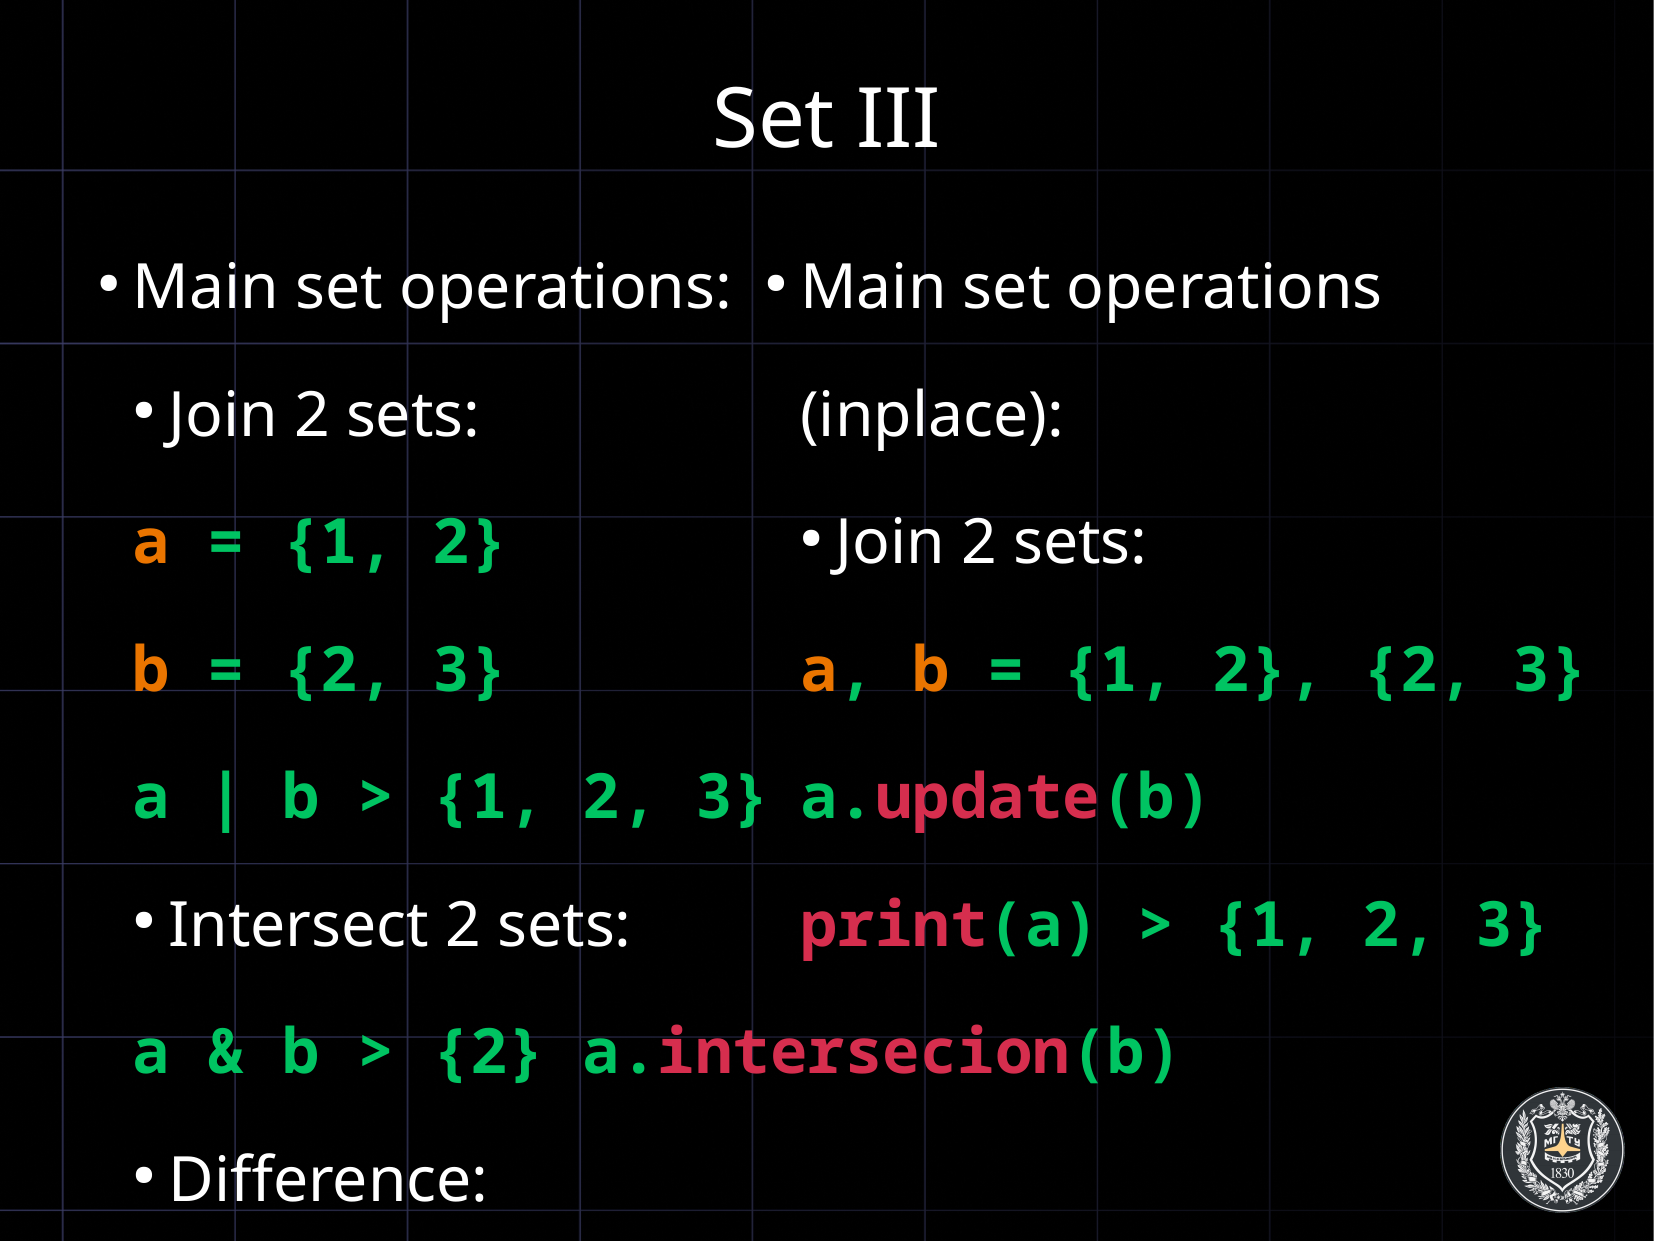

# Set III
Main set operations:
Join 2 sets:
a = {1, 2}
b = {2, 3}
a | b > {1, 2, 3}
Intersect 2 sets:
a & b > {2} a.intersecion(b)
Difference:
a - b > {1} a.symmetric_difference(b)
Symmetric Difference:
a ^ b > {1, 3}
Main set operations (inplace):
Join 2 sets:
a, b = {1, 2}, {2, 3}
a.update(b)
print(a) > {1, 2, 3}